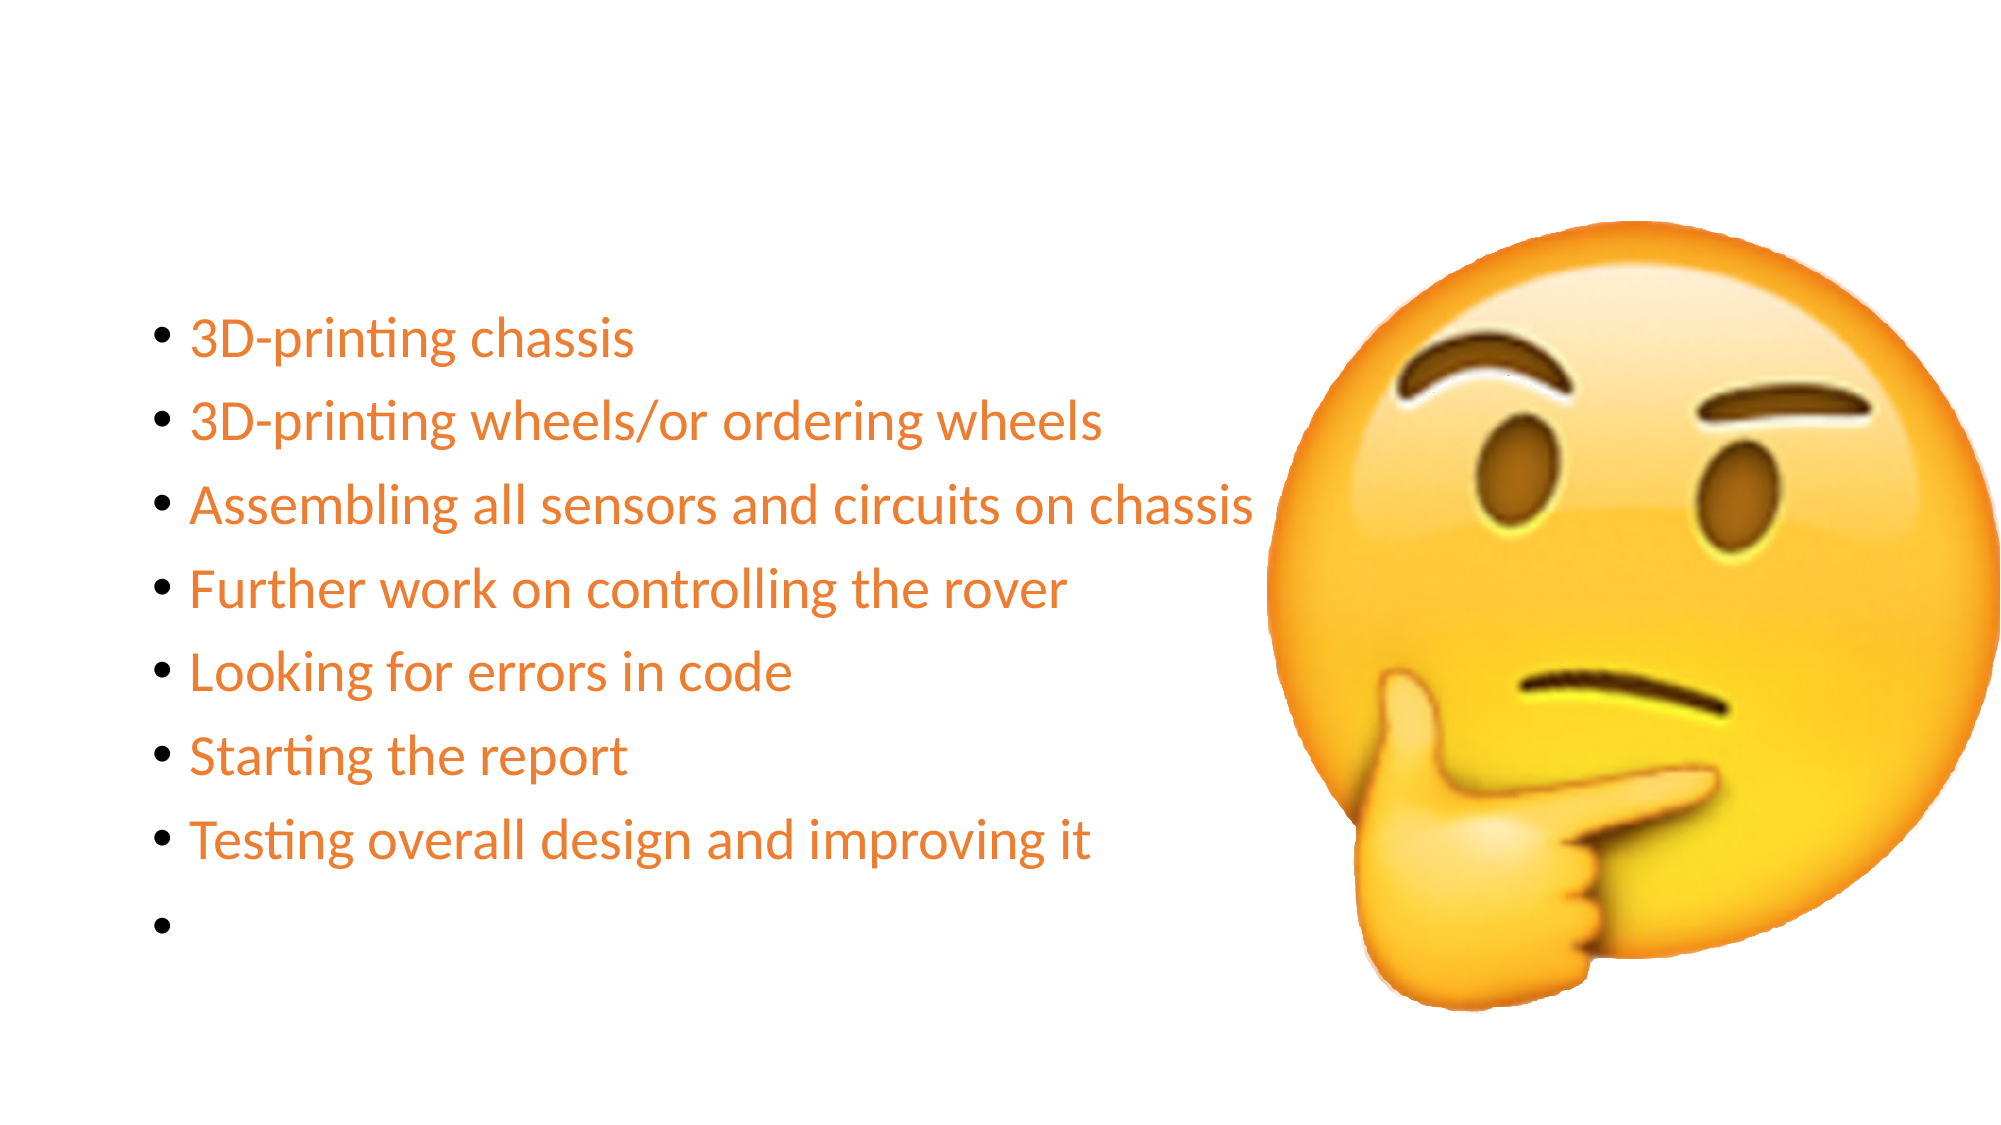

# 3D-printing chassis
3D-printing wheels/or ordering wheels
Assembling all sensors and circuits on chassis
Further work on controlling the rover
Looking for errors in code
Starting the report
Testing overall design and improving it